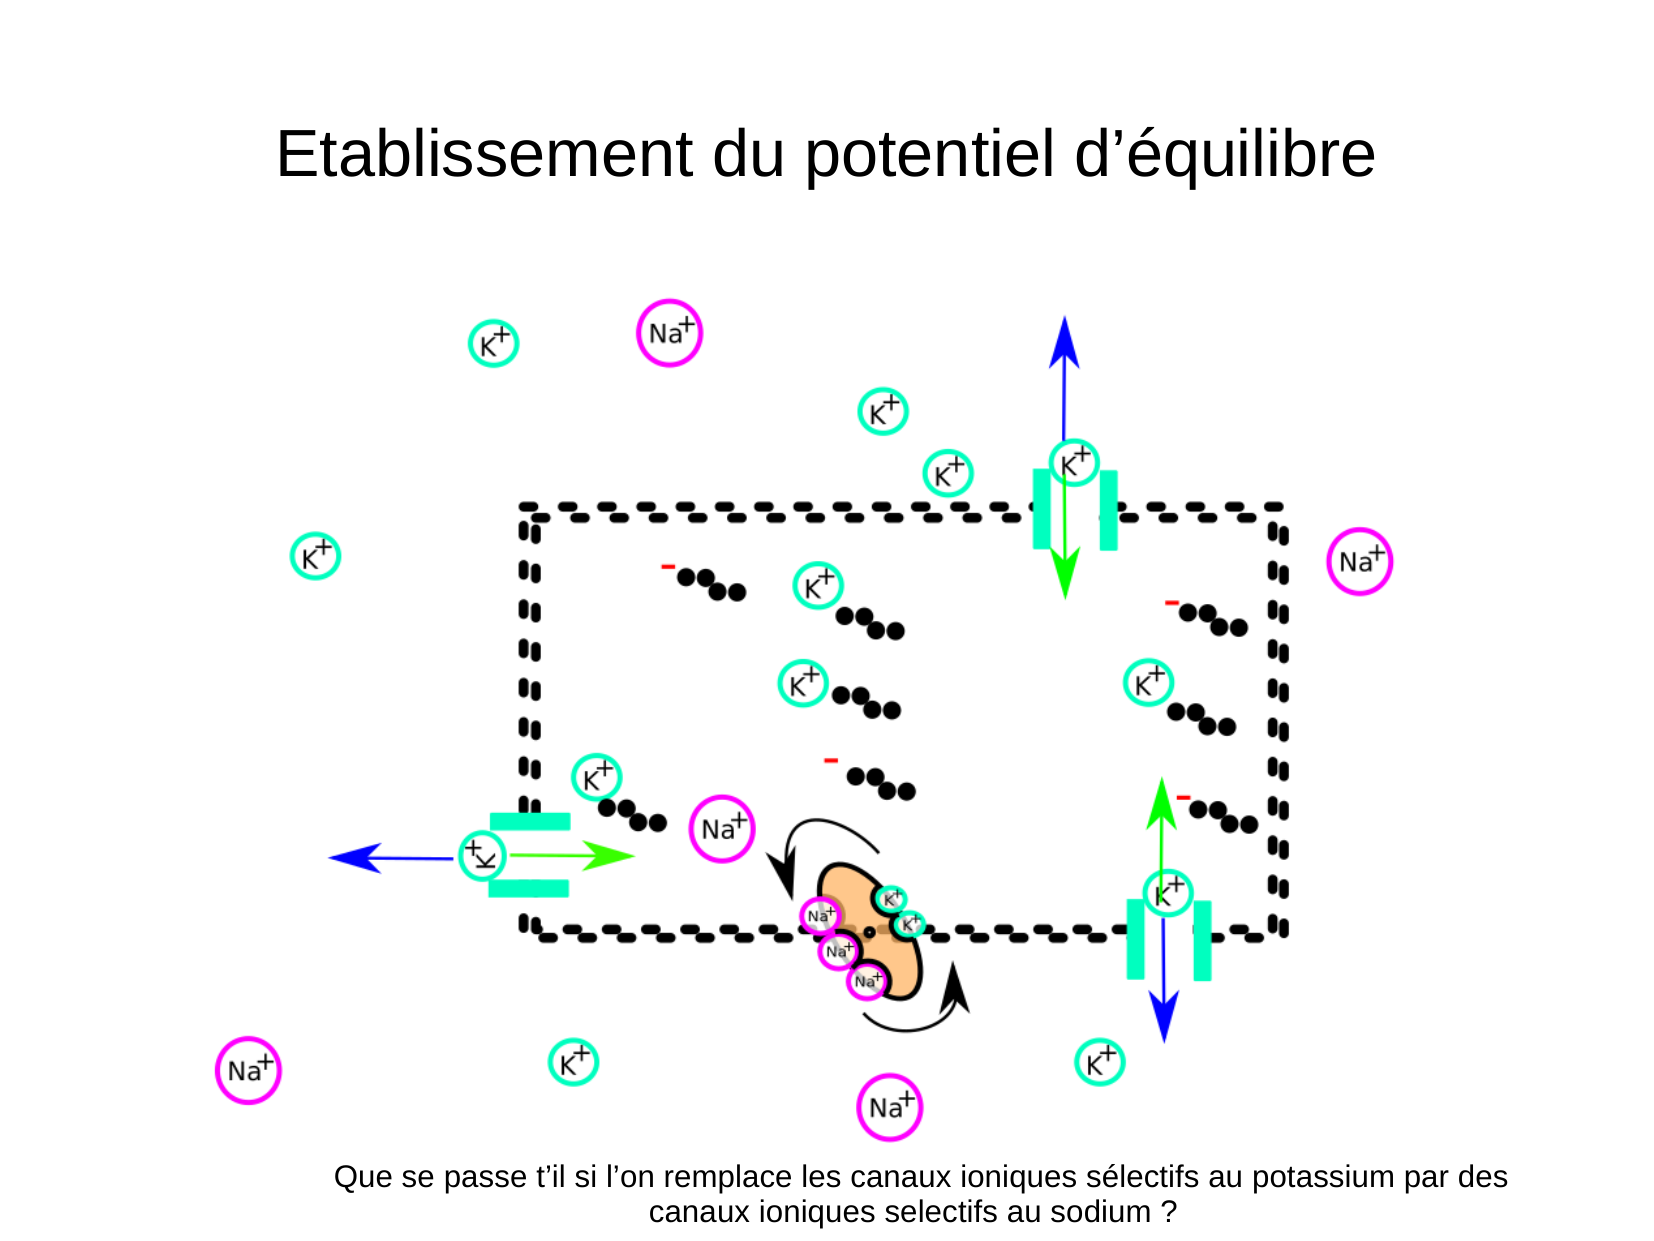

# Etablissement du potentiel d’équilibre
Que se passe t’il si l’on remplace les canaux ioniques sélectifs au potassium par des canaux ioniques selectifs au sodium ?
33